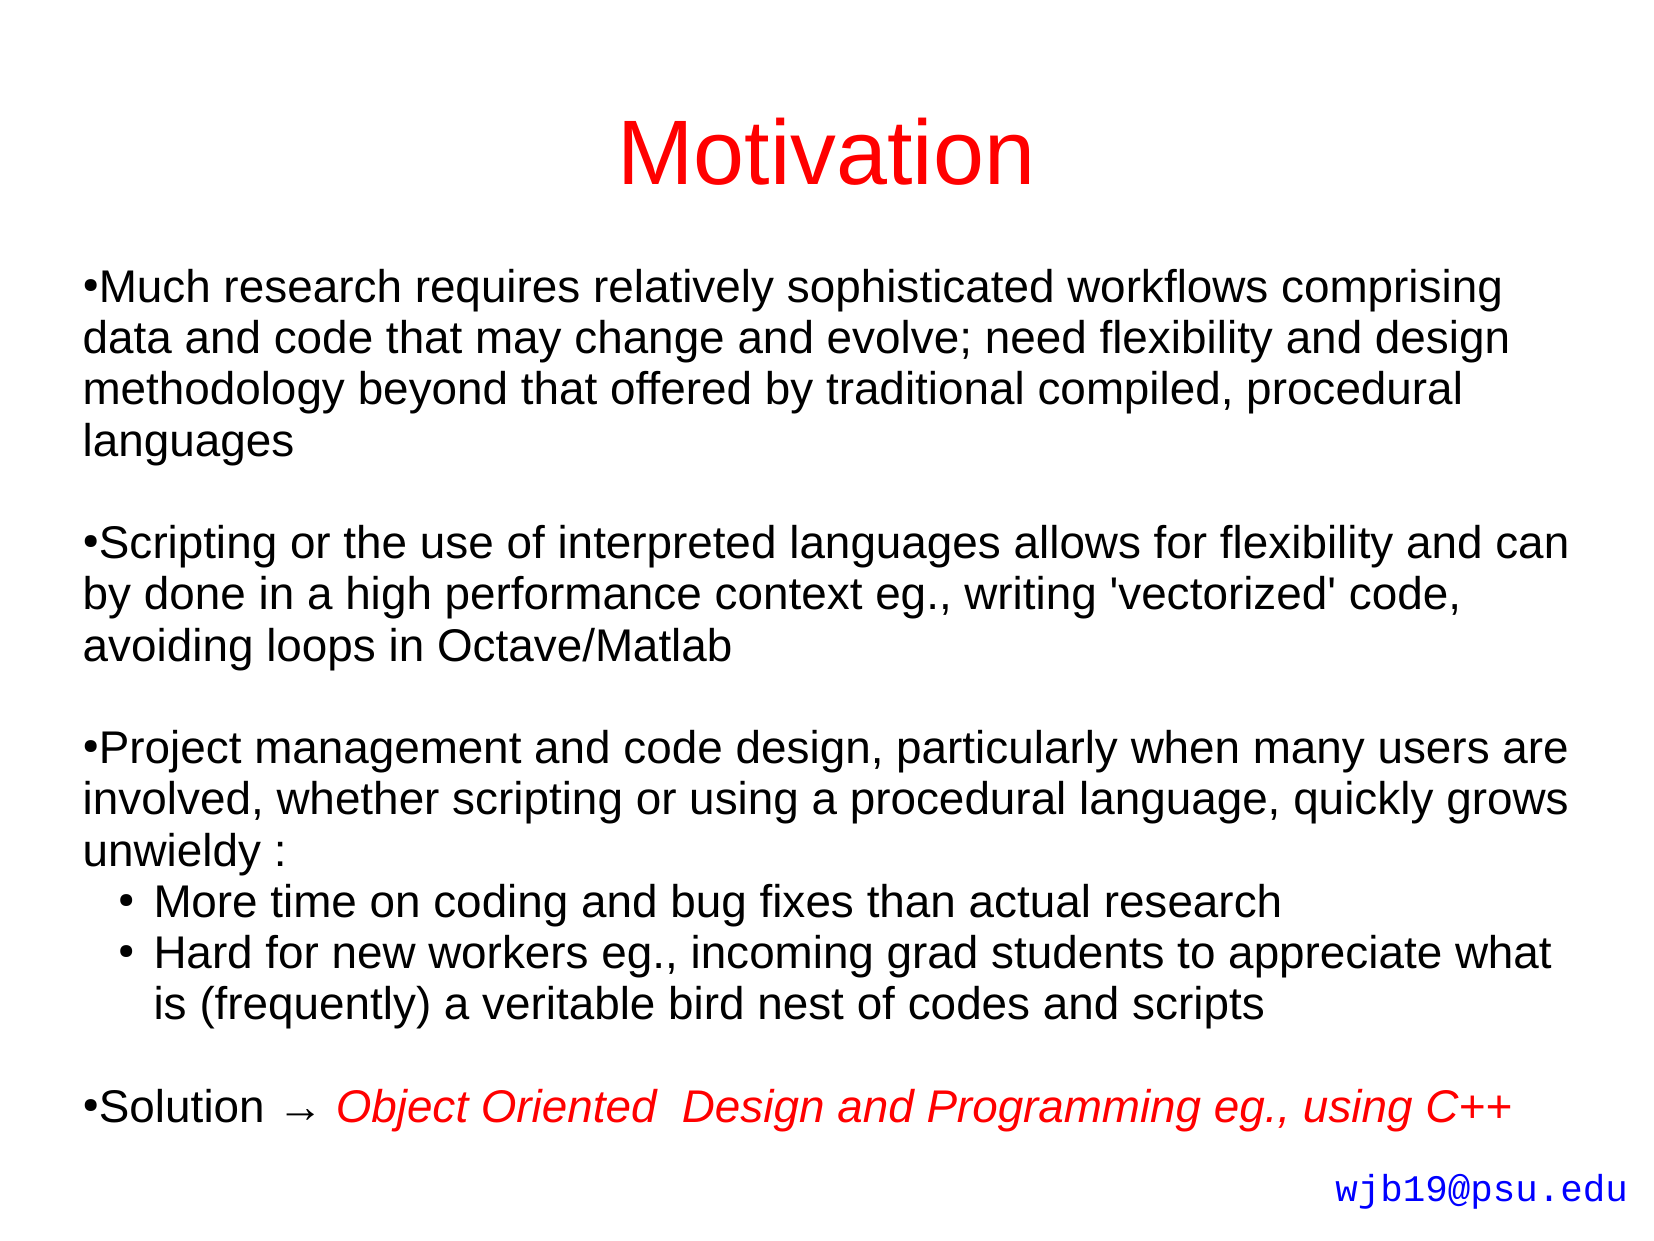

# Motivation
Much research requires relatively sophisticated workflows comprising data and code that may change and evolve; need flexibility and design methodology beyond that offered by traditional compiled, procedural languages
Scripting or the use of interpreted languages allows for flexibility and can by done in a high performance context eg., writing 'vectorized' code, avoiding loops in Octave/Matlab
Project management and code design, particularly when many users are involved, whether scripting or using a procedural language, quickly grows unwieldy :
More time on coding and bug fixes than actual research
Hard for new workers eg., incoming grad students to appreciate what is (frequently) a veritable bird nest of codes and scripts
Solution → Object Oriented Design and Programming eg., using C++
wjb19@psu.edu